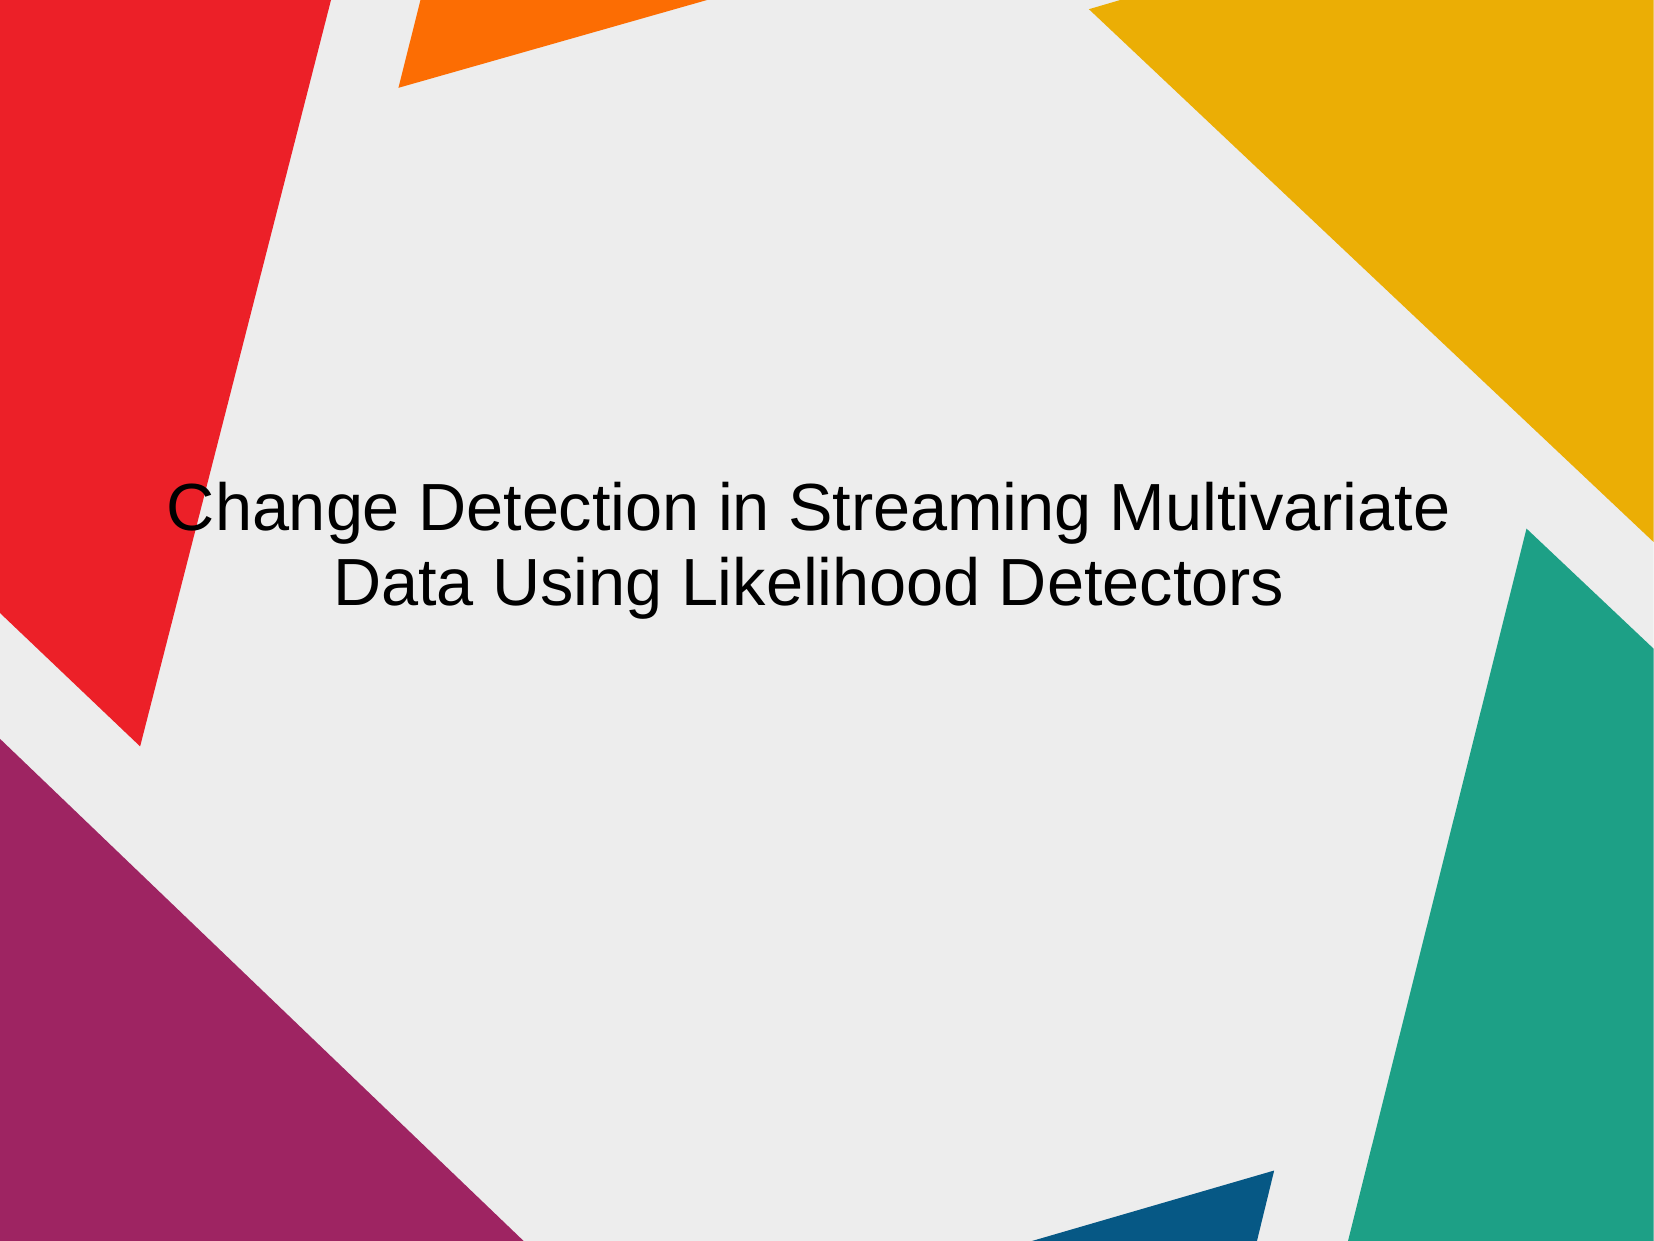

# Change Detection in Streaming Multivariate
Data Using Likelihood Detectors